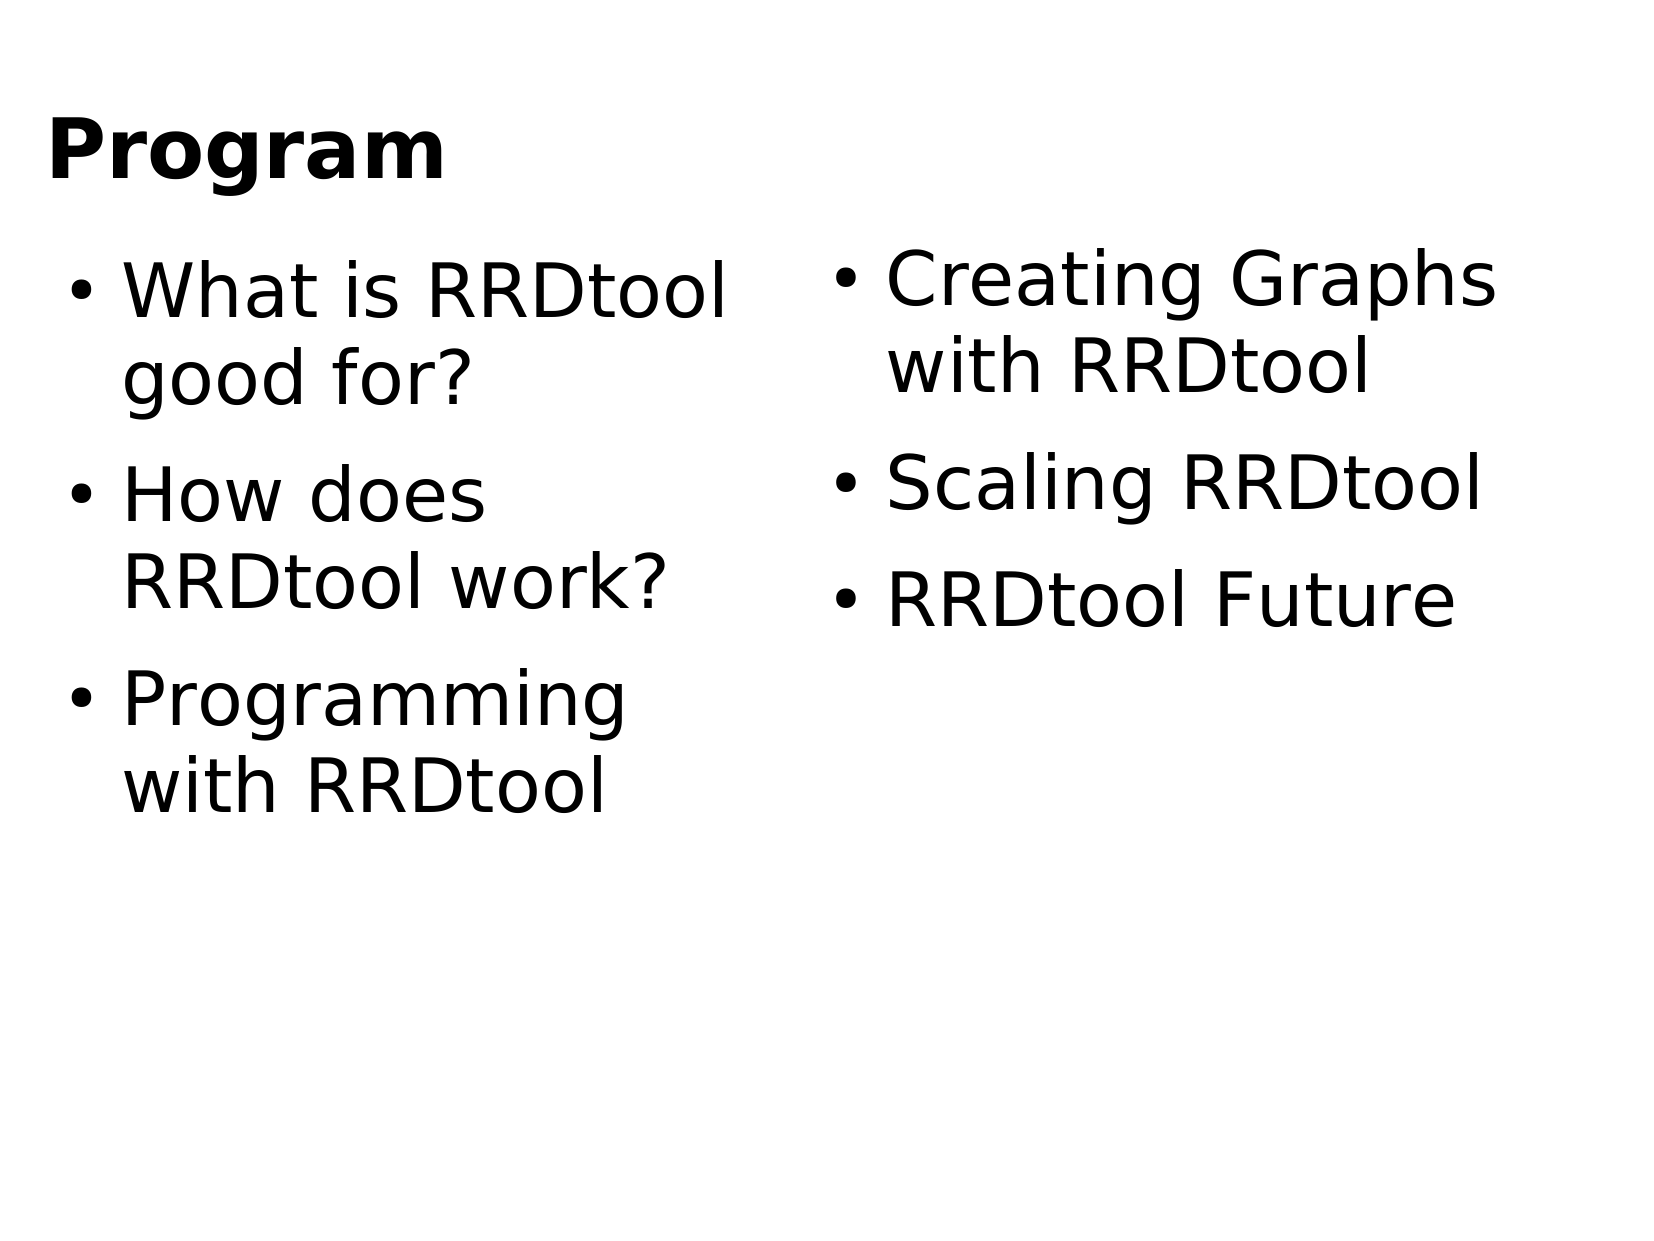

# Program
Creating Graphs with RRDtool
Scaling RRDtool
RRDtool Future
What is RRDtool good for?
How does RRDtool work?
Programming with RRDtool